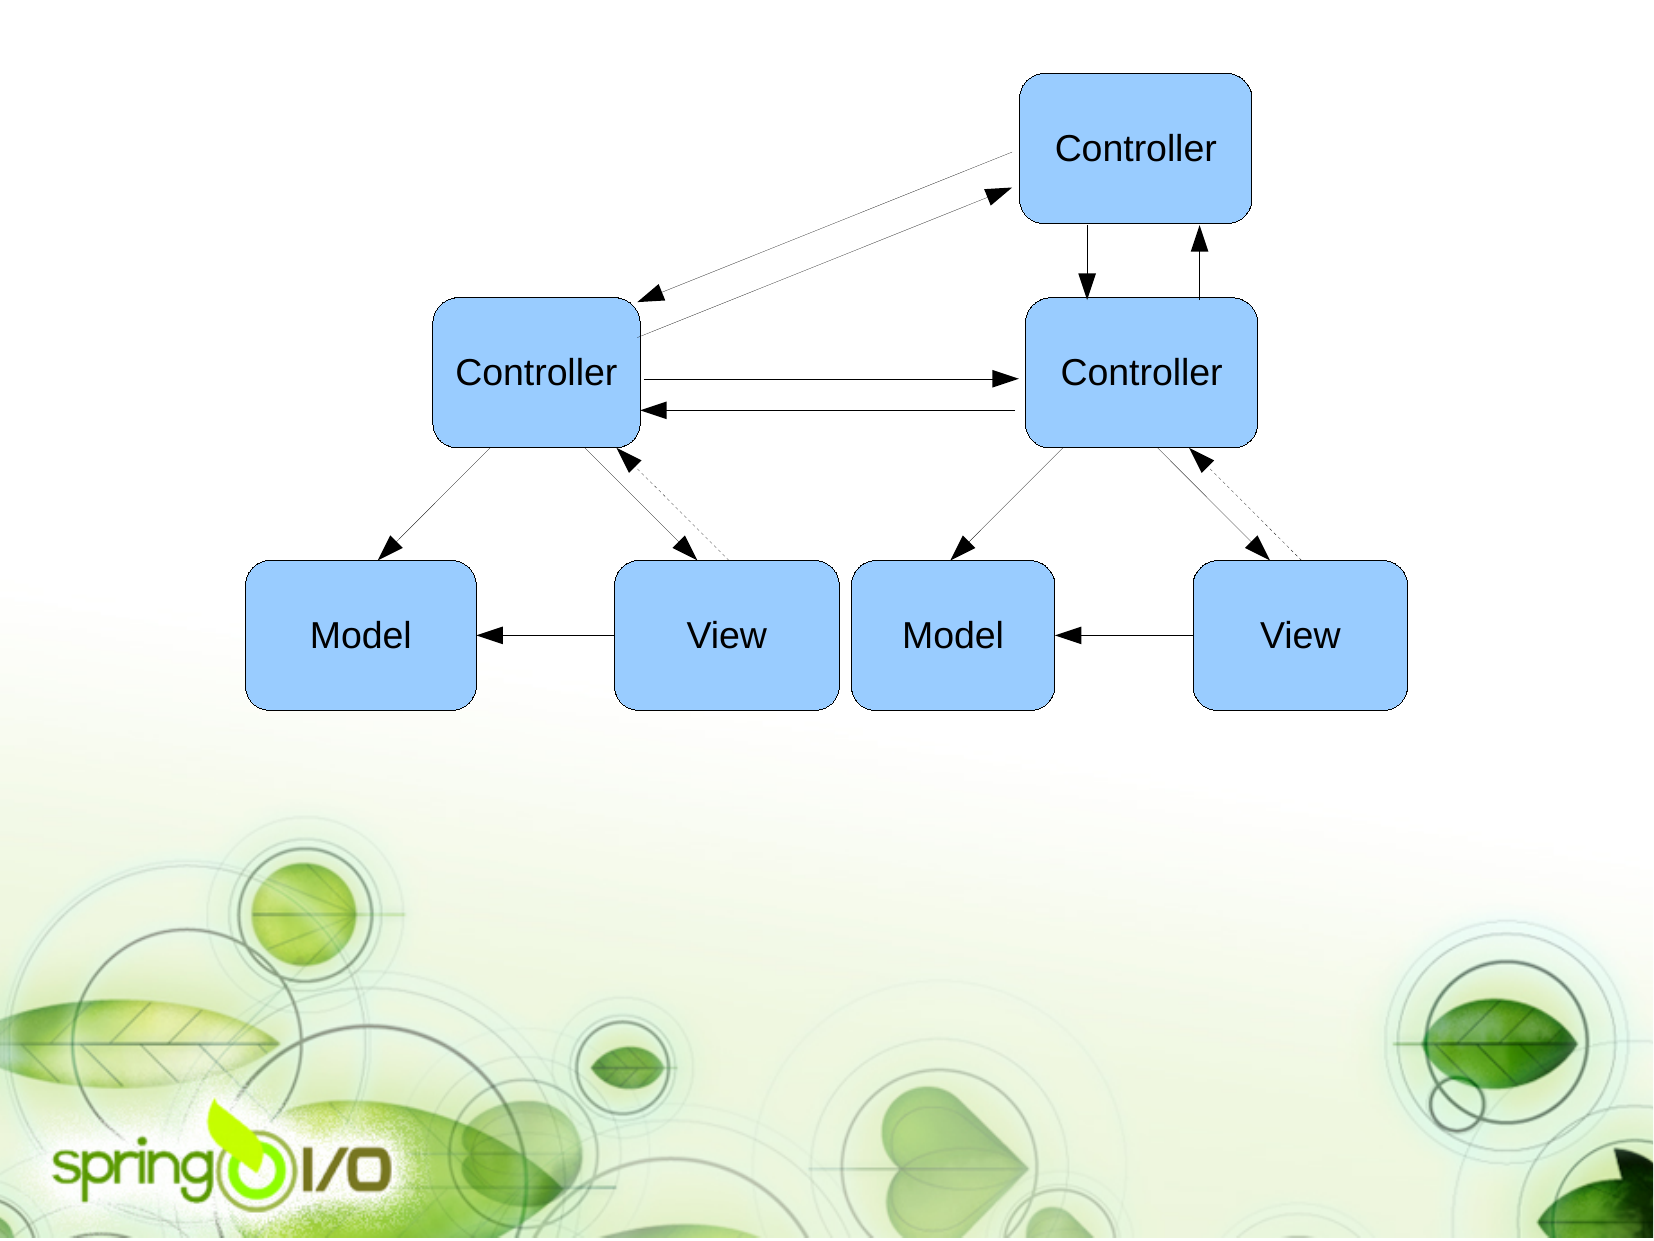

Controller
Controller
Controller
Model
View
Model
View